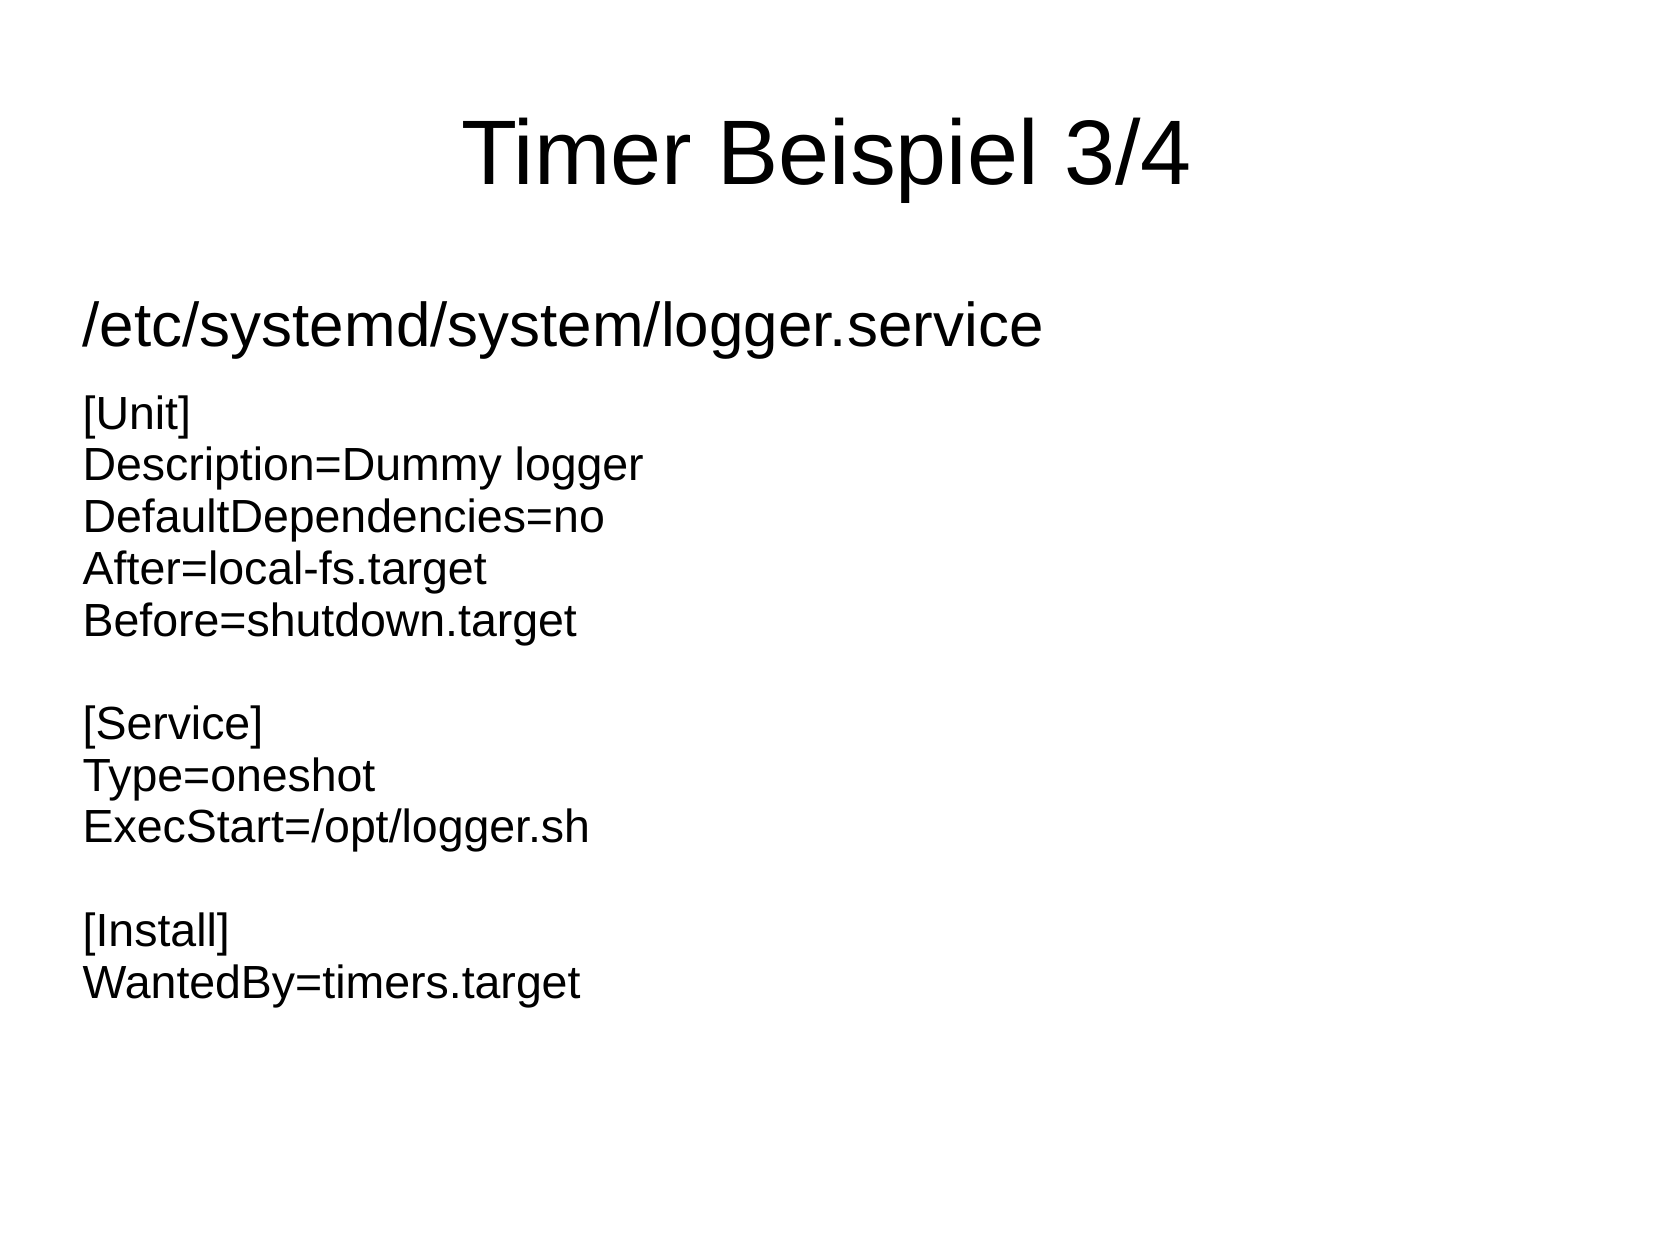

# Timer Beispiel 3/4
/etc/systemd/system/logger.service
[Unit]
Description=Dummy logger
DefaultDependencies=no
After=local-fs.target
Before=shutdown.target
[Service]
Type=oneshot
ExecStart=/opt/logger.sh
[Install]
WantedBy=timers.target